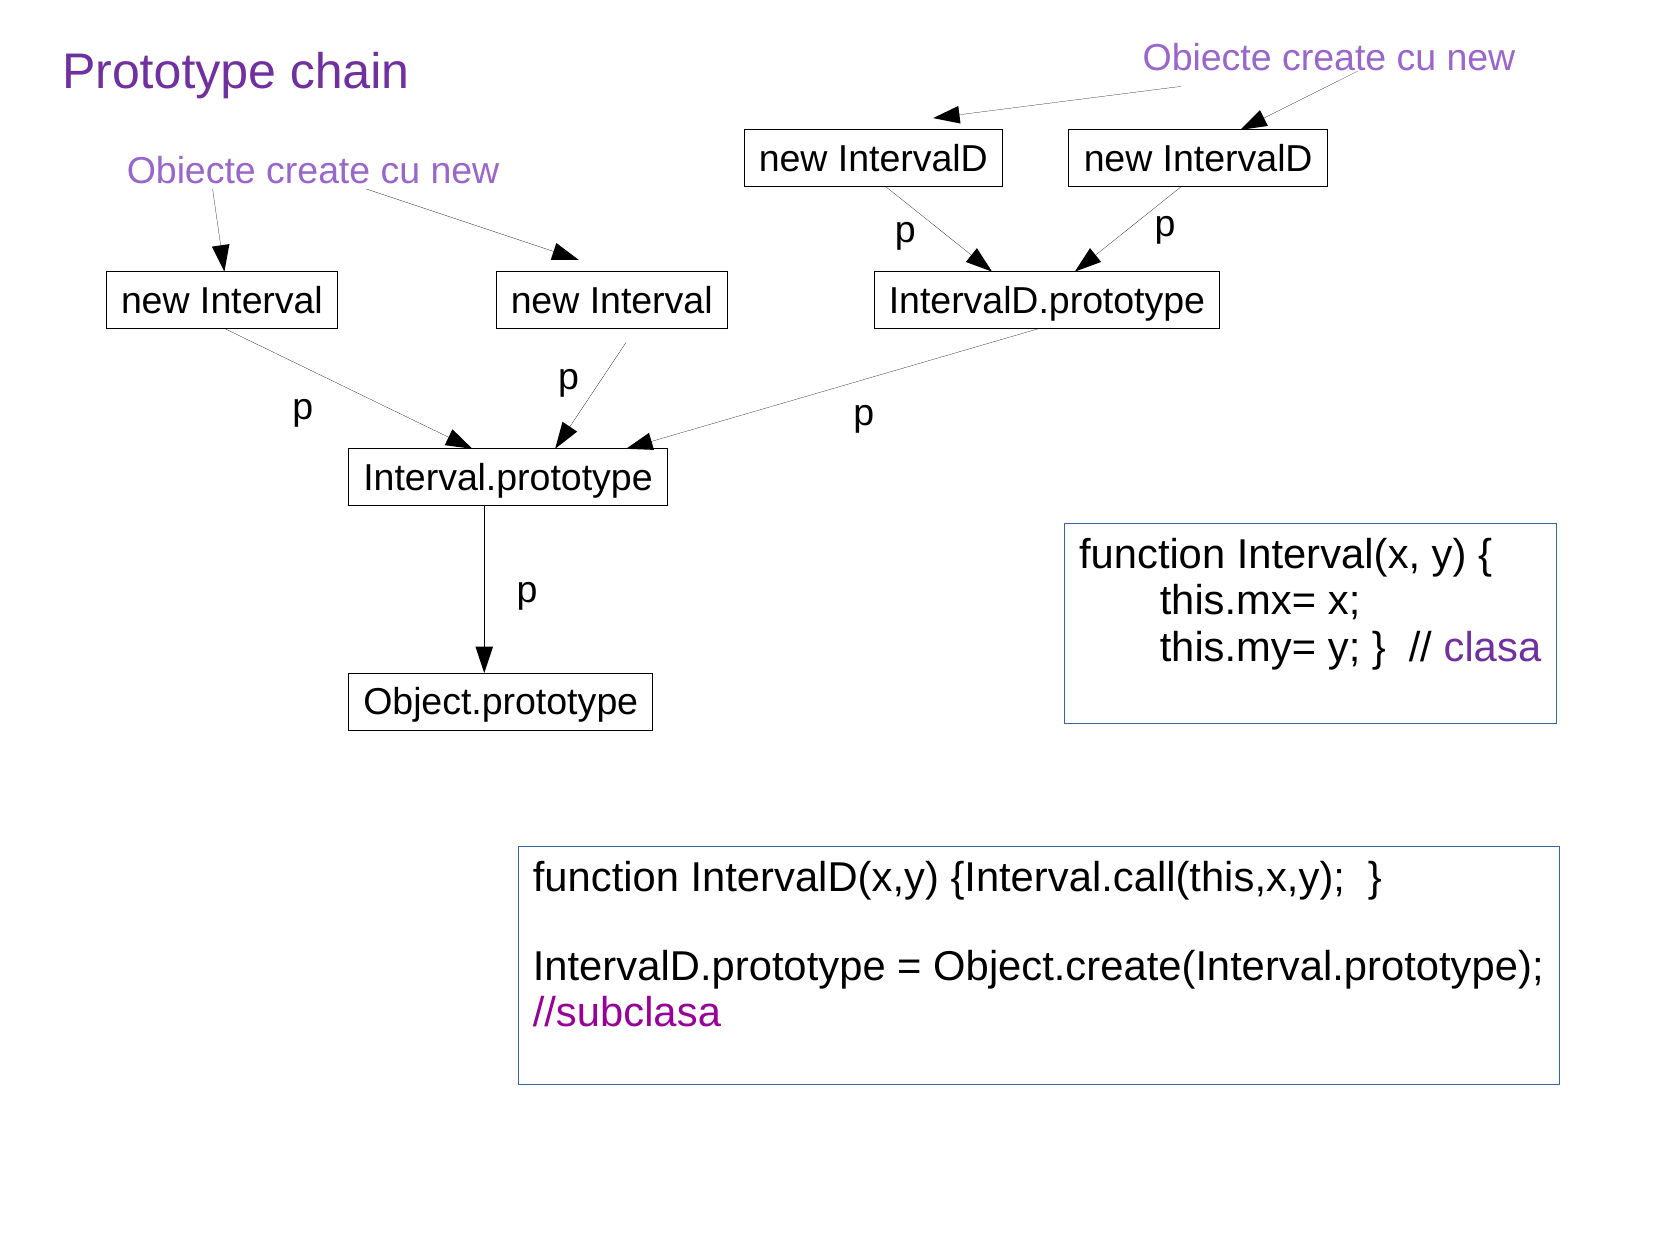

Obiecte create cu new
Prototype chain
new IntervalD
new IntervalD
Obiecte create cu new
p
p
new Interval
new Interval
IntervalD.prototype
p
p
p
Interval.prototype
function Interval(x, y) {
 this.mx= x;
 this.my= y; } // clasa
p
Object.prototype
function IntervalD(x,y) {Interval.call(this,x,y); }
IntervalD.prototype = Object.create(Interval.prototype);
//subclasa